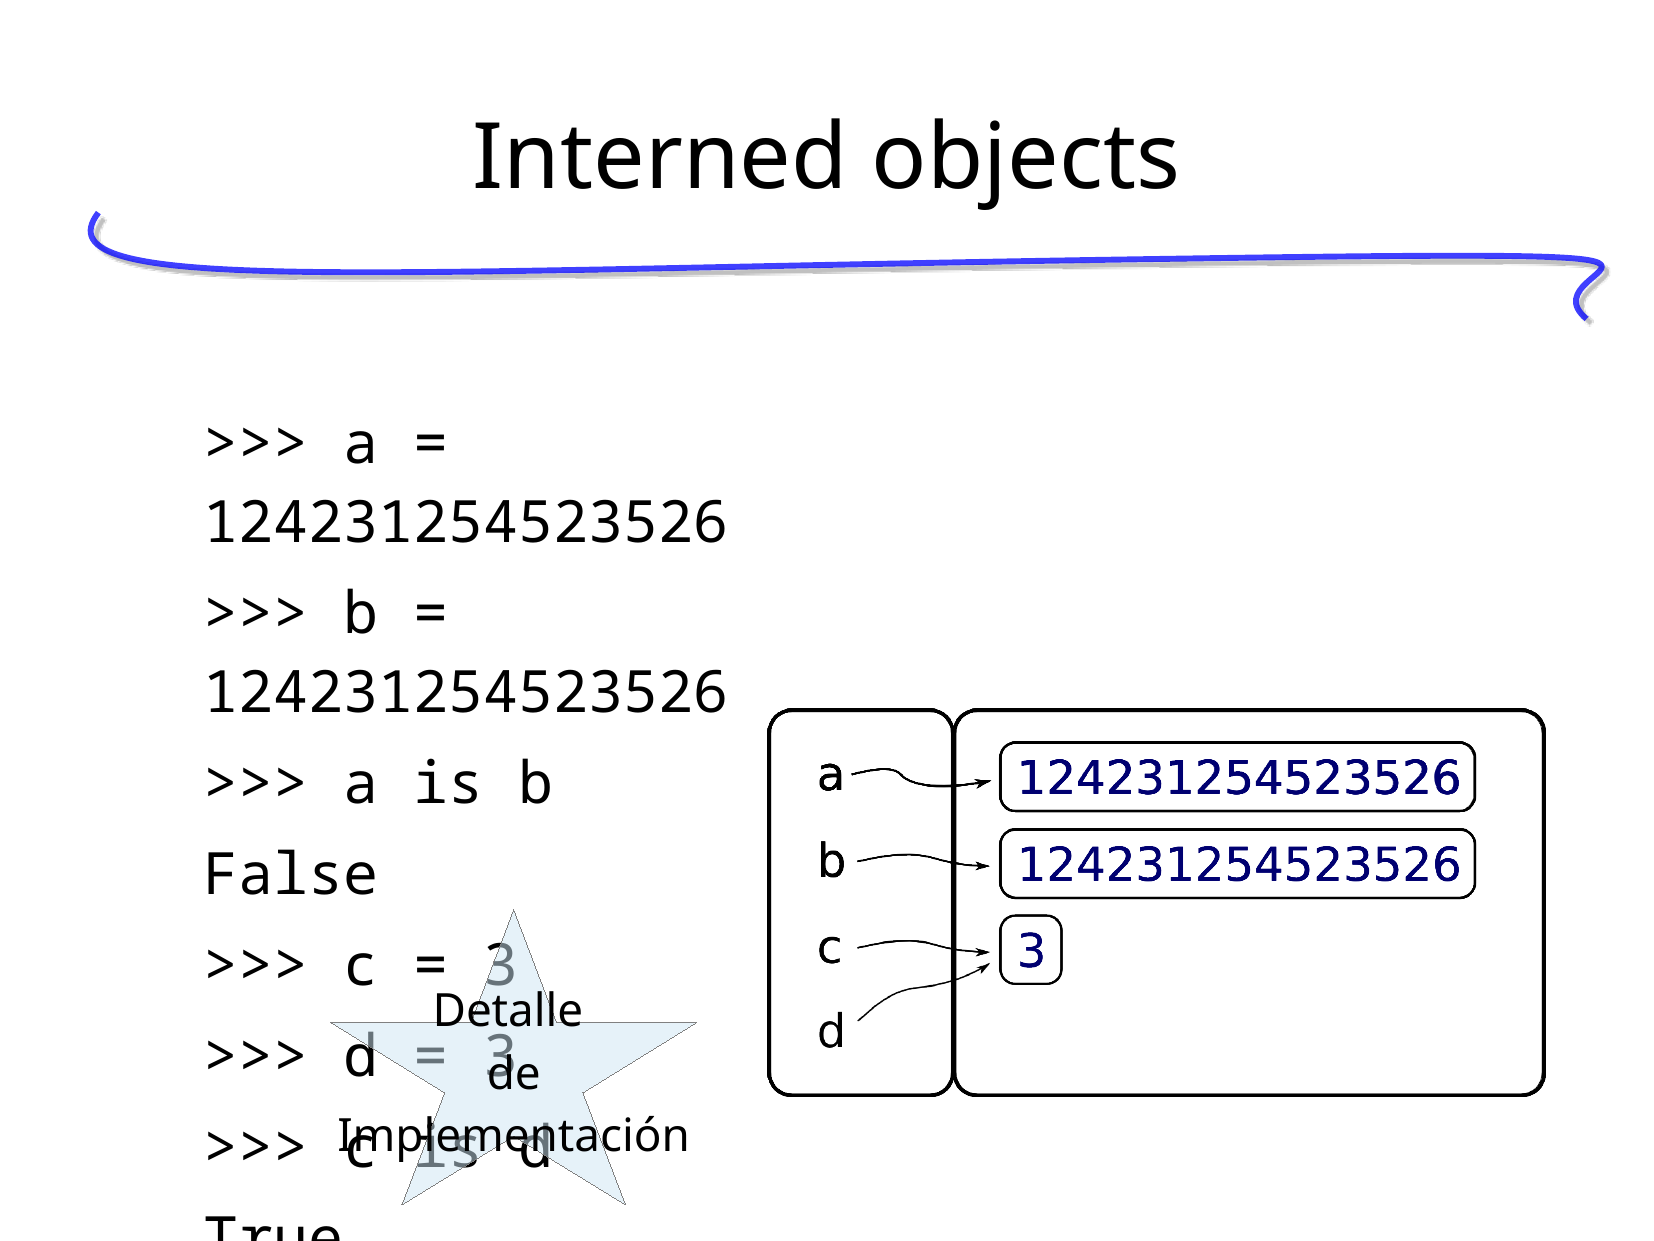

# Interned objects
>>> a = 124231254523526
>>> b = 124231254523526
>>> a is b
False
>>> c = 3
>>> d = 3
>>> c is d
True
Detalle
de
Implementación